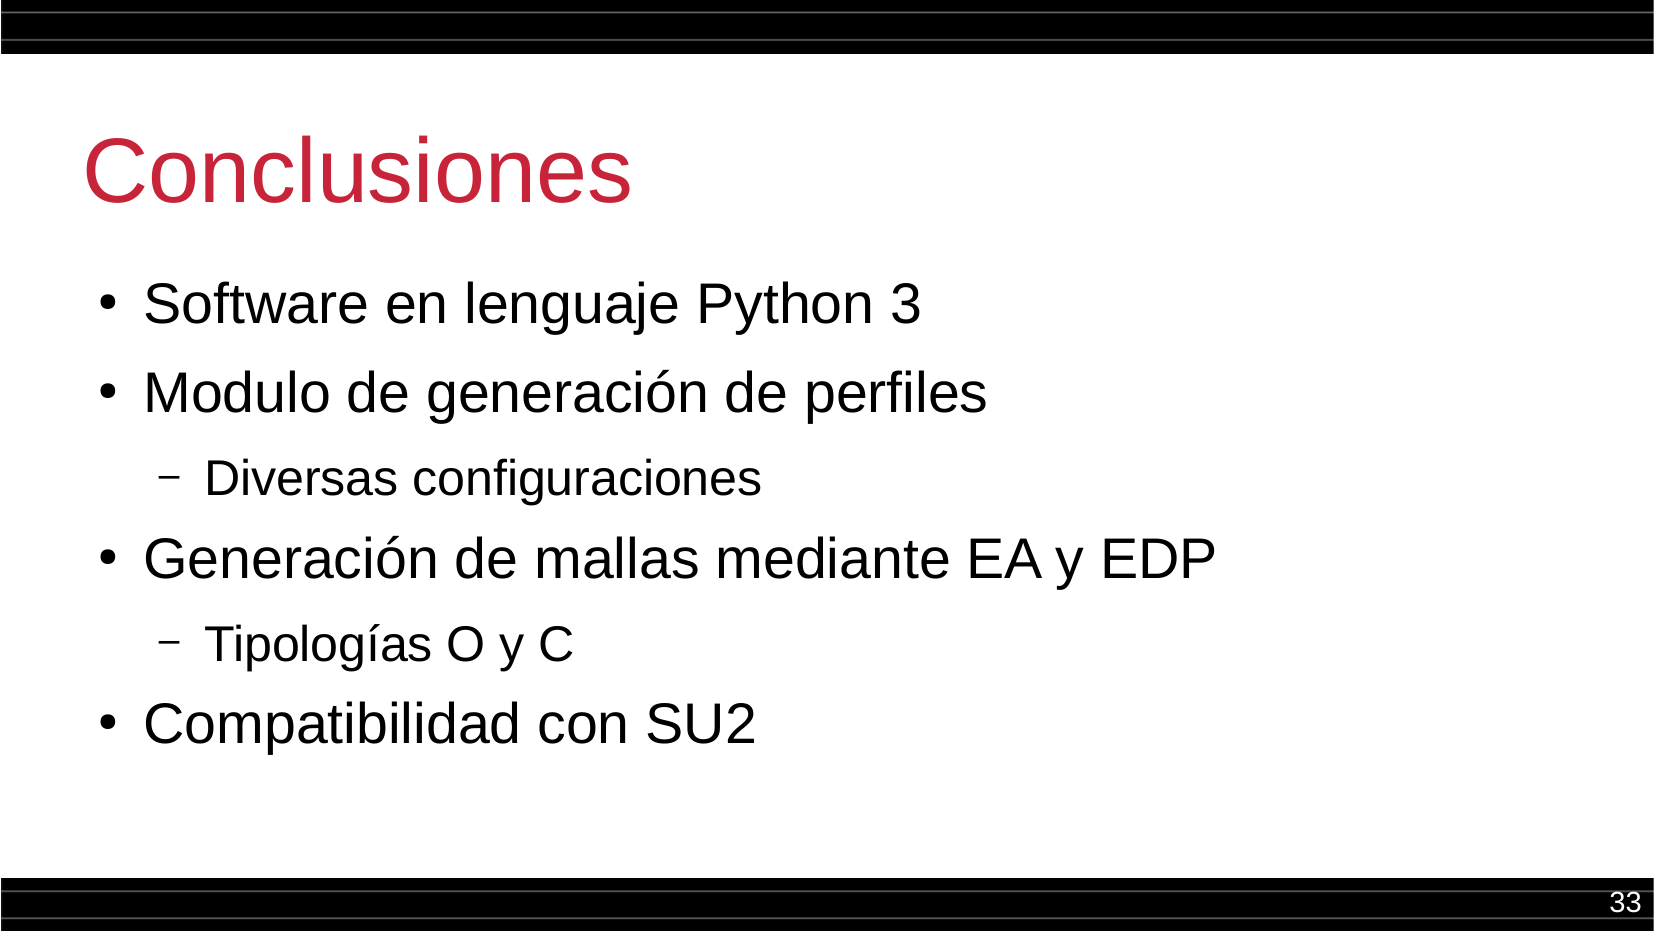

# Conclusiones
Software en lenguaje Python 3
Modulo de generación de perfiles
Diversas configuraciones
Generación de mallas mediante EA y EDP
Tipologías O y C
Compatibilidad con SU2